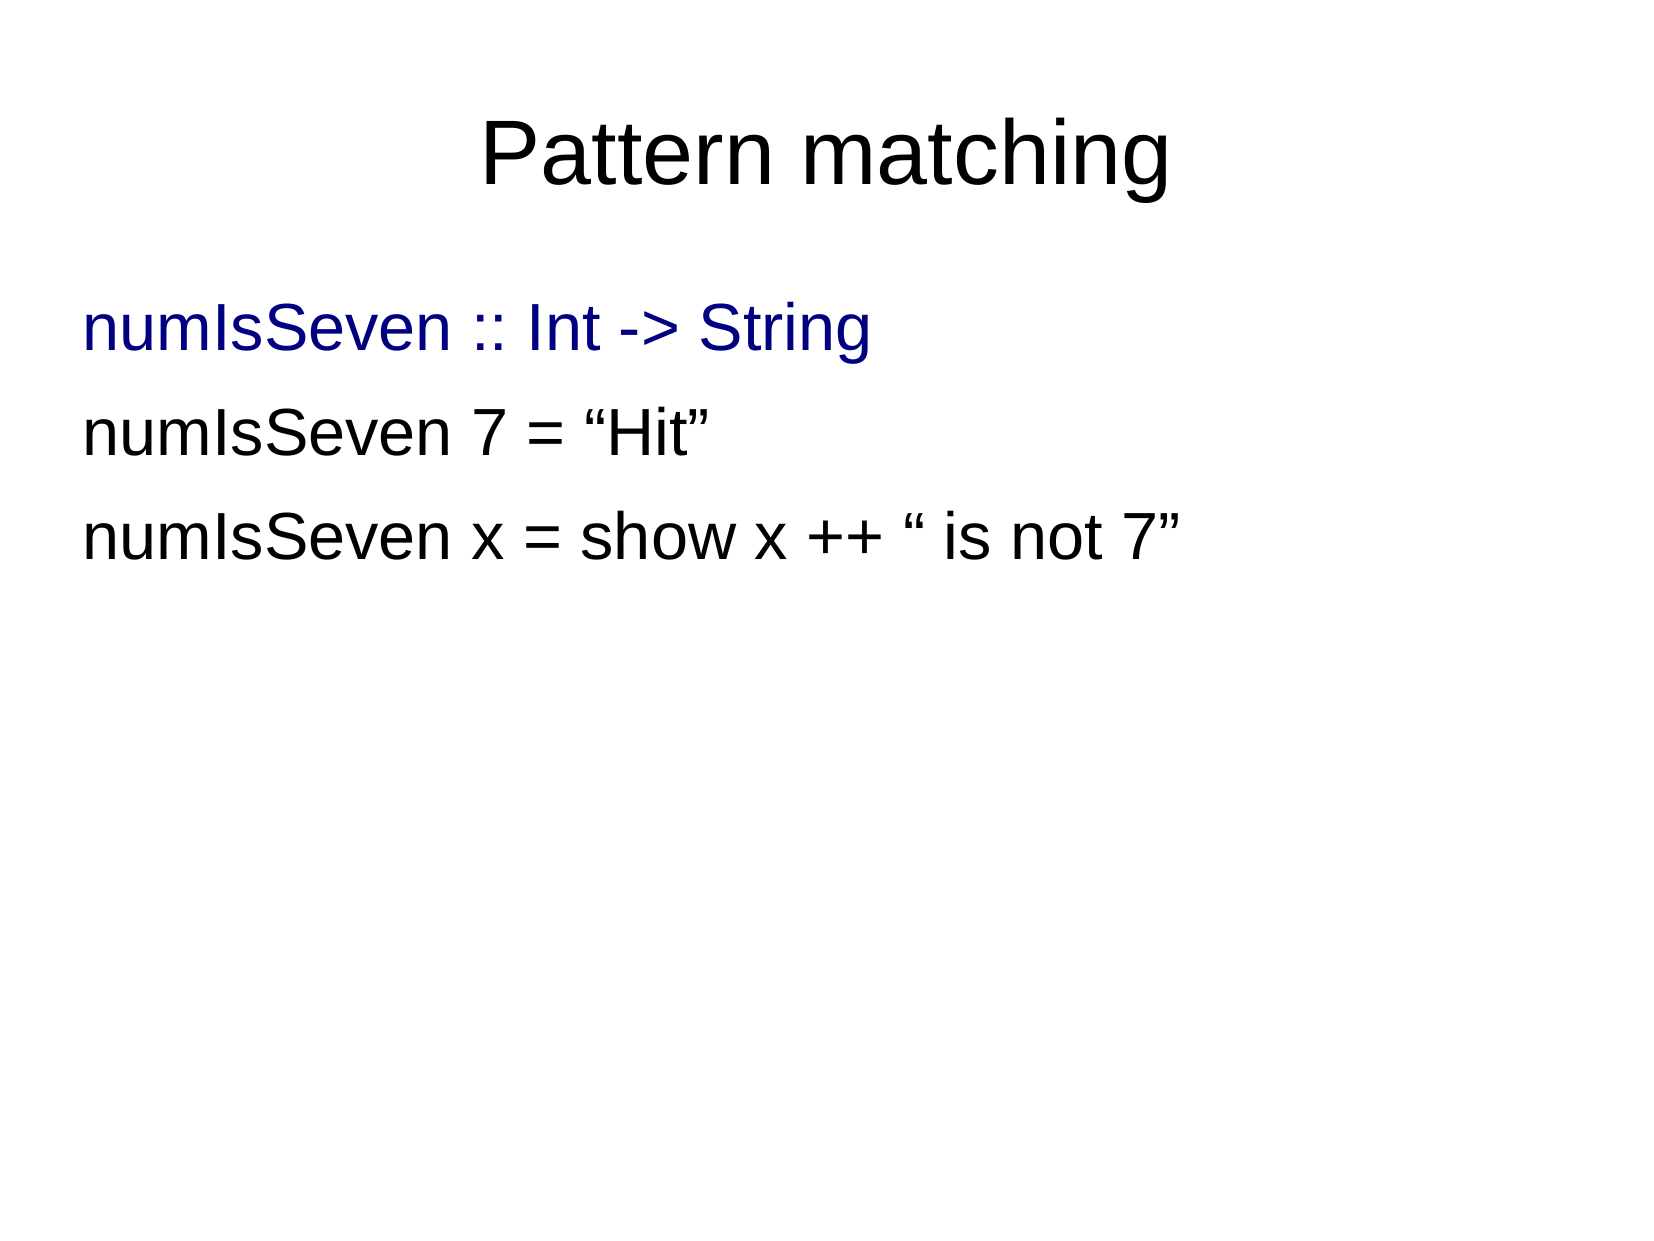

# Pattern matching
numIsSeven :: Int -> String
numIsSeven 7 = “Hit”
numIsSeven x = show x ++ “ is not 7”